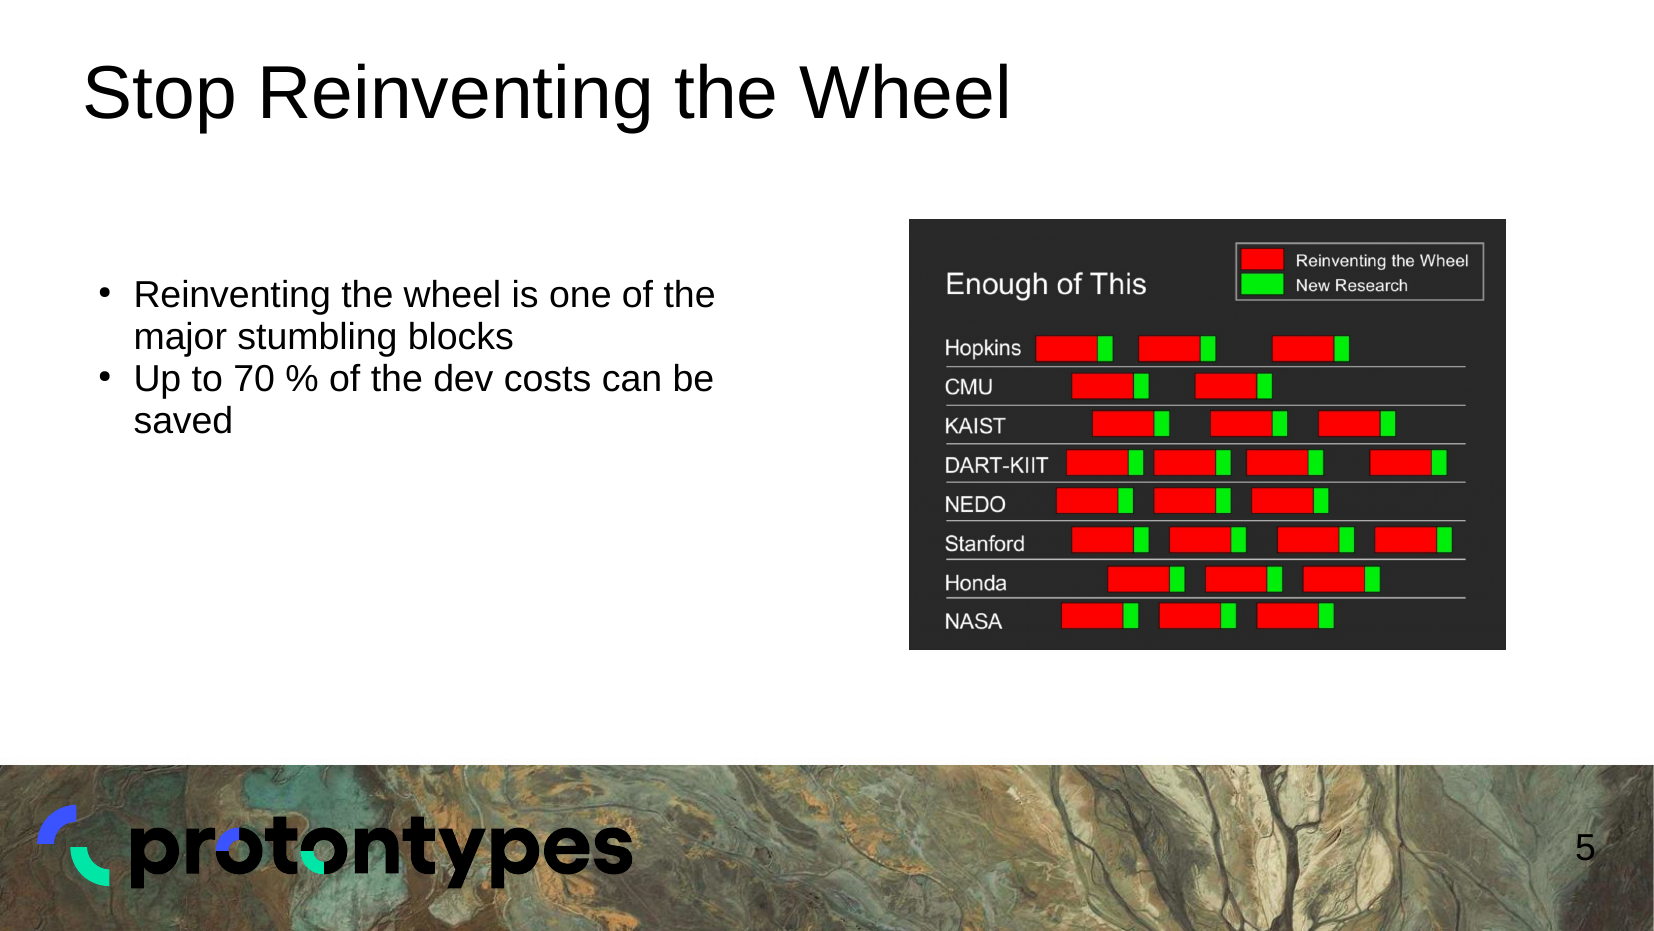

# Stop Reinventing the Wheel
Reinventing the wheel is one of the major stumbling blocks
Up to 70 % of the dev costs can be saved
5